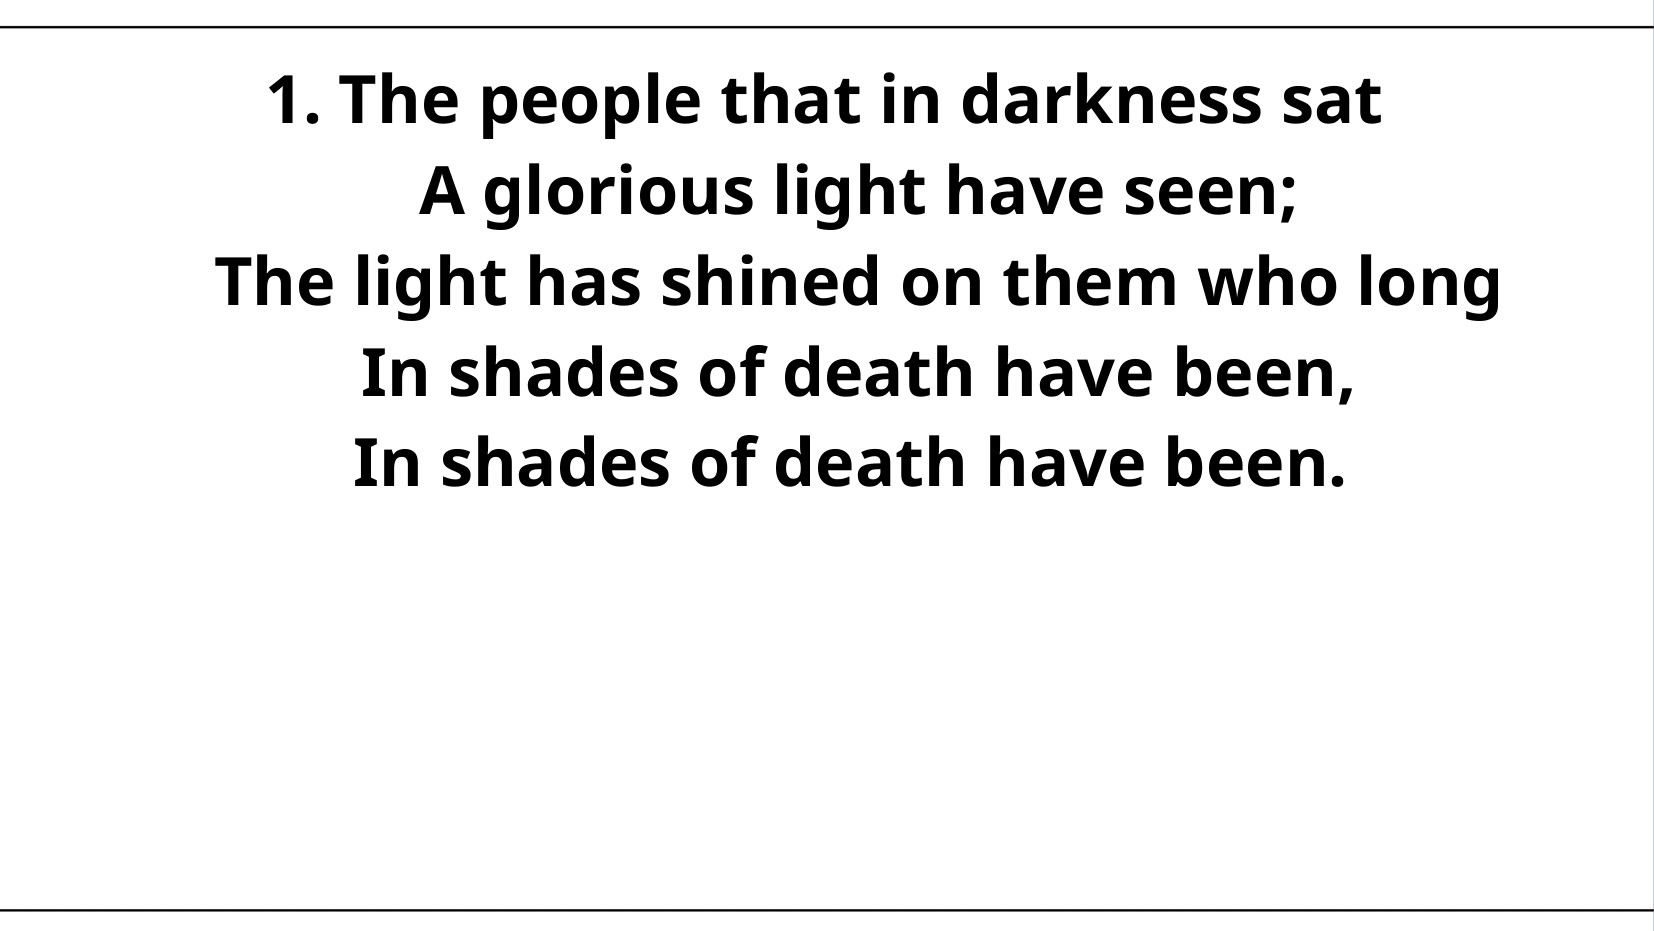

1.	The people that in darkness sat
 A glorious light have seen;
 The light has shined on them who long
 In shades of death have been,
 In shades of death have been.